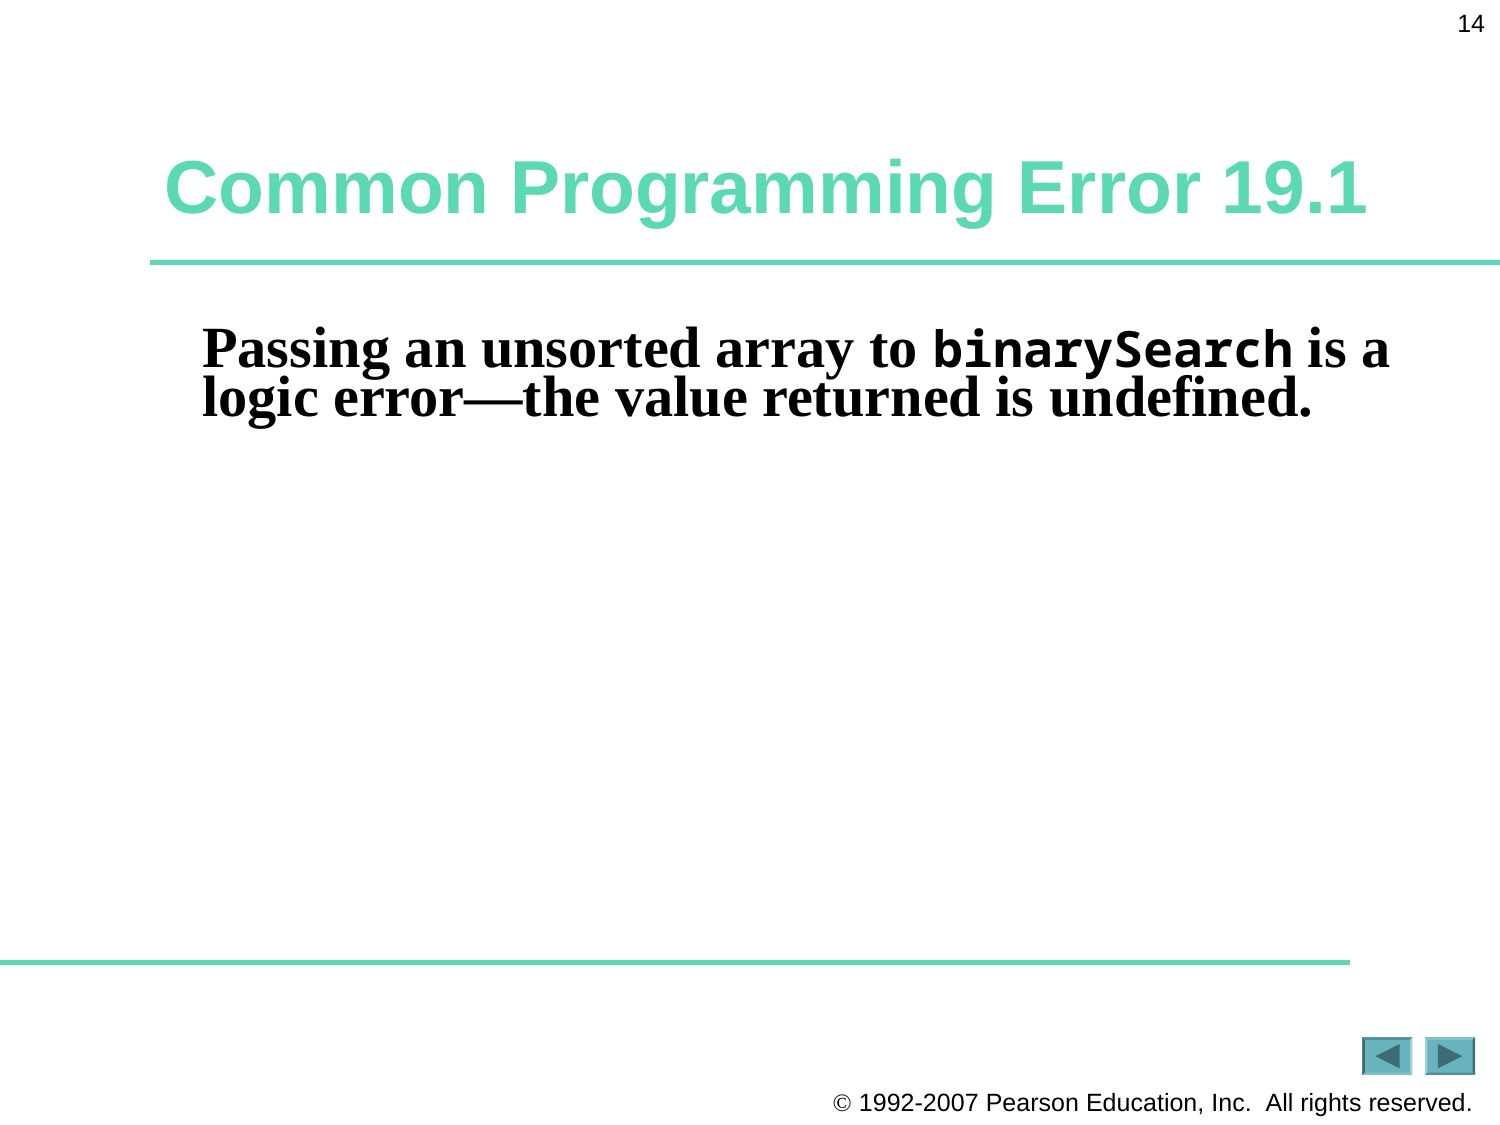

# Common Programming Error 19.1
Passing an unsorted array to binarySearch is a logic error—the value returned is undefined.